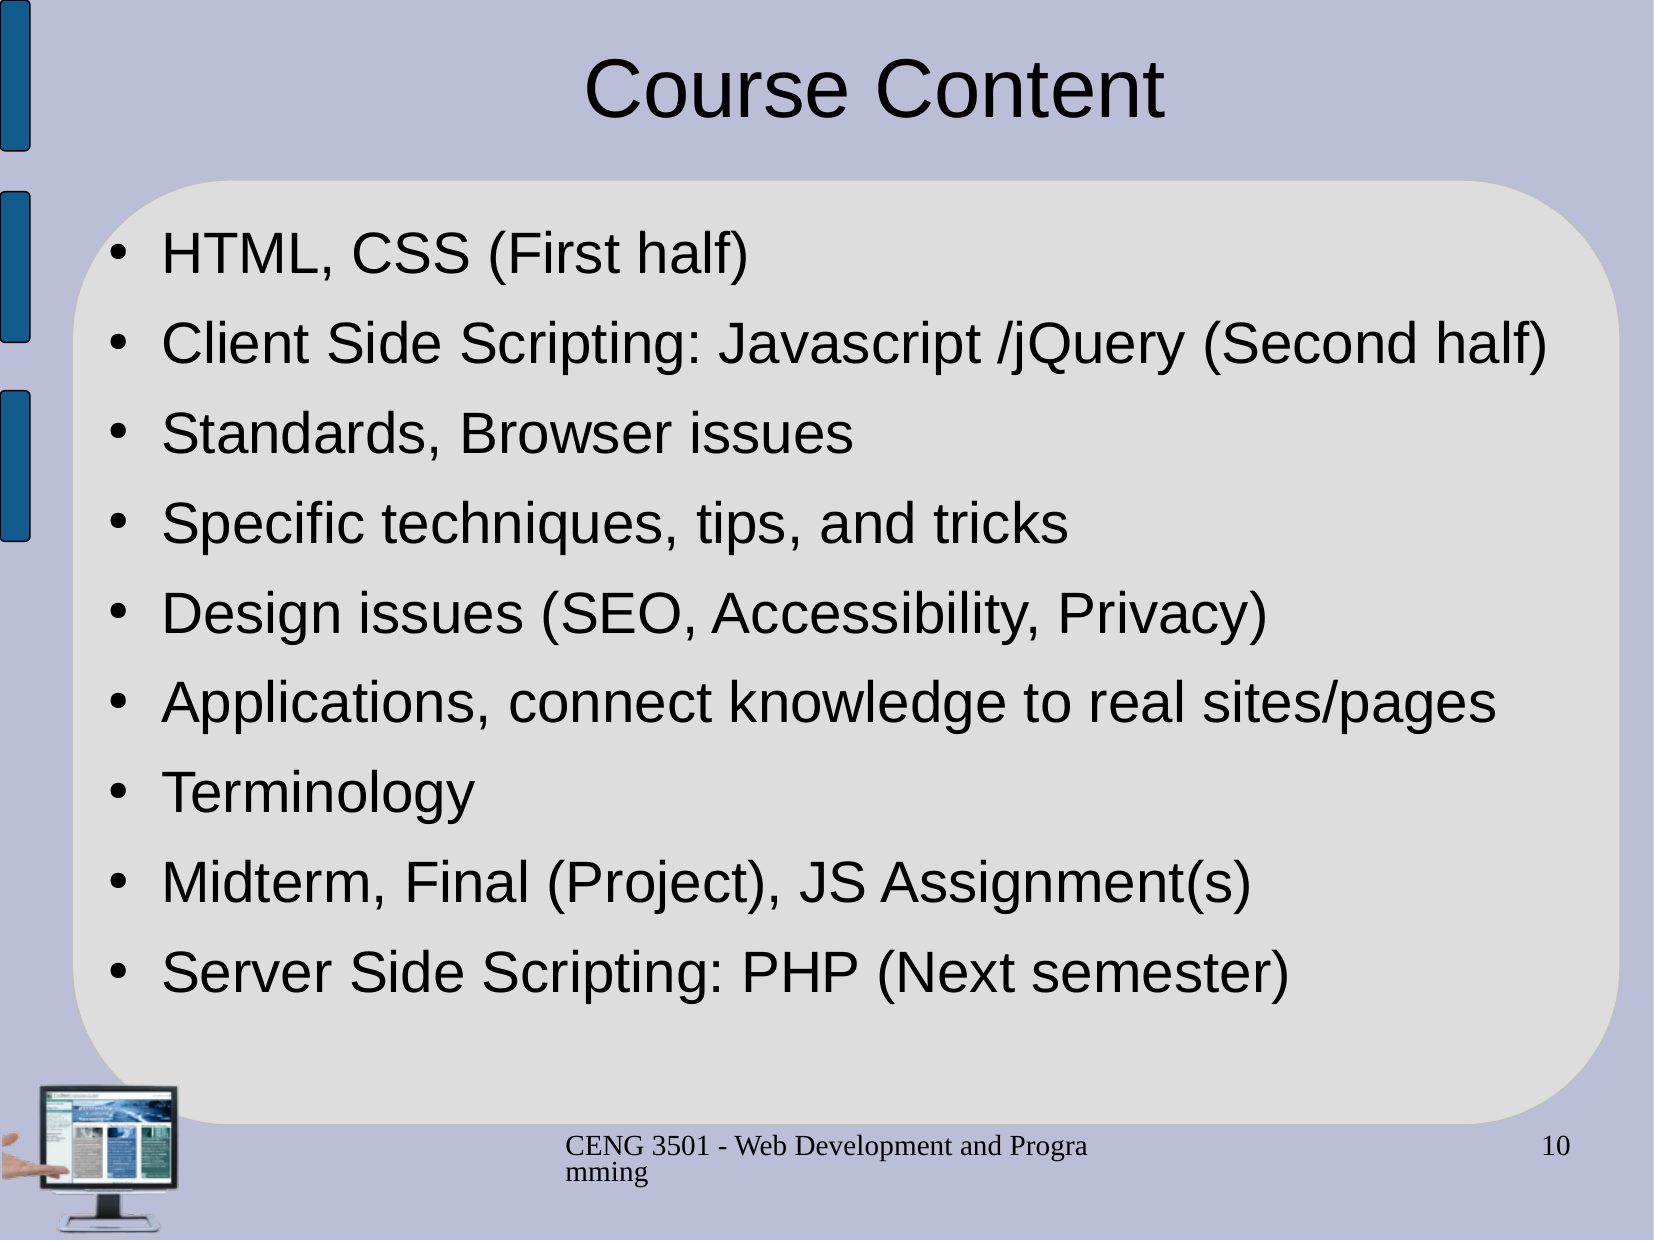

# Course Content
HTML, CSS (First half)
Client Side Scripting: Javascript /jQuery (Second half)
Standards, Browser issues
Specific techniques, tips, and tricks
Design issues (SEO, Accessibility, Privacy)
Applications, connect knowledge to real sites/pages
Terminology
Midterm, Final (Project), JS Assignment(s)
Server Side Scripting: PHP (Next semester)
CENG 3501 - Web Development and Programming
10